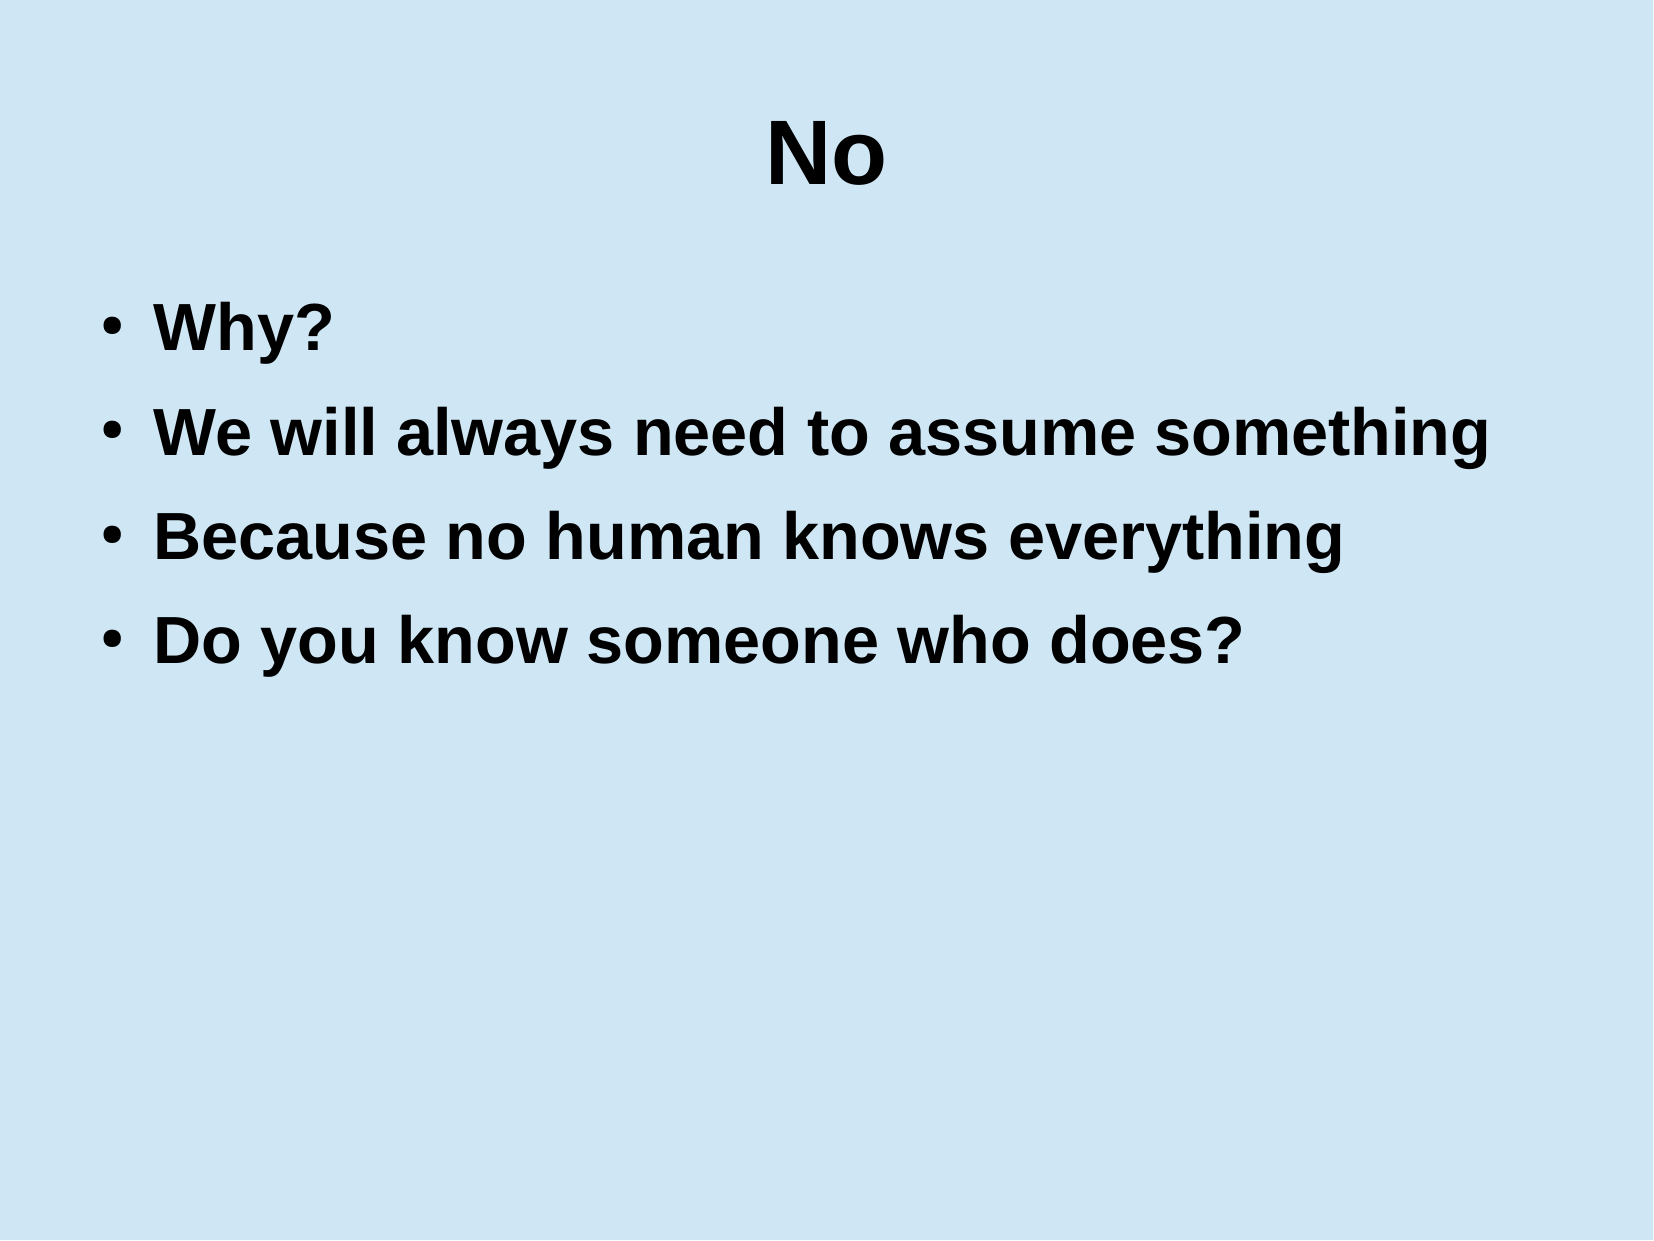

# No
Why?
We will always need to assume something
Because no human knows everything
Do you know someone who does?